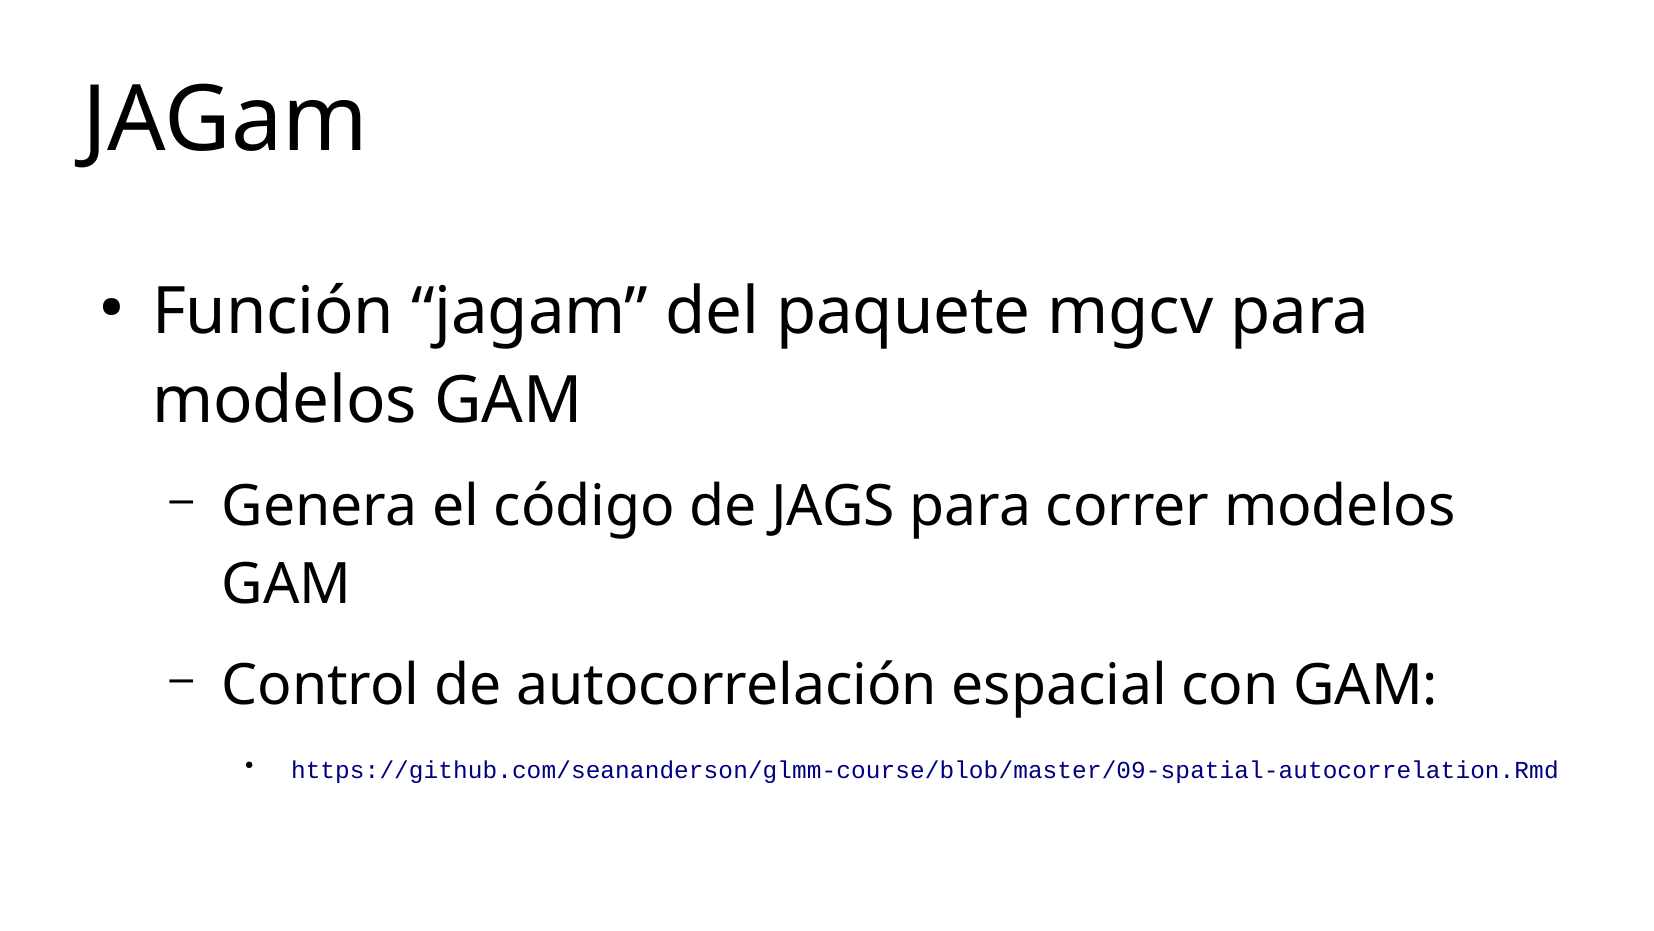

# JAGam
Función “jagam” del paquete mgcv para modelos GAM
Genera el código de JAGS para correr modelos GAM
Control de autocorrelación espacial con GAM:
https://github.com/seananderson/glmm-course/blob/master/09-spatial-autocorrelation.Rmd